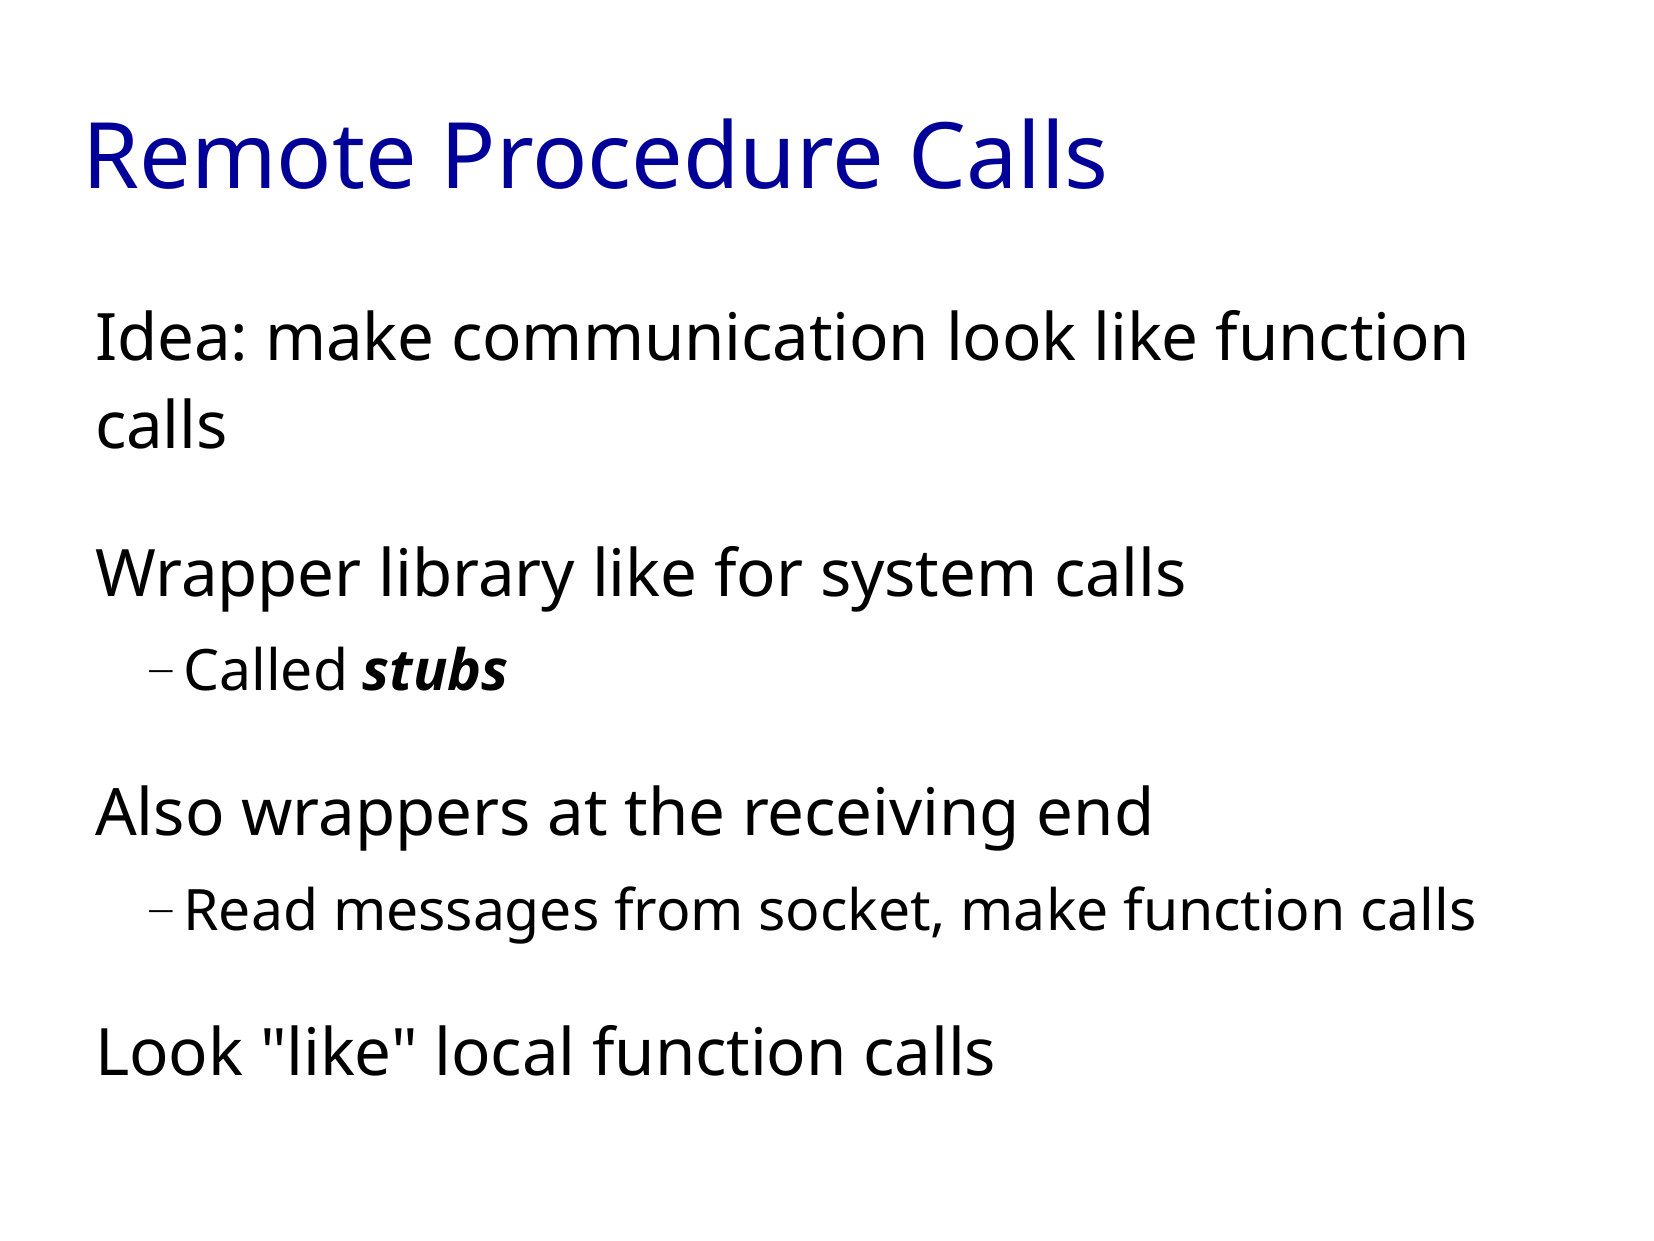

# Remote Procedure Calls
Idea: make communication look like function calls
Wrapper library like for system calls
Called stubs
Also wrappers at the receiving end
Read messages from socket, make function calls
Look "like" local function calls